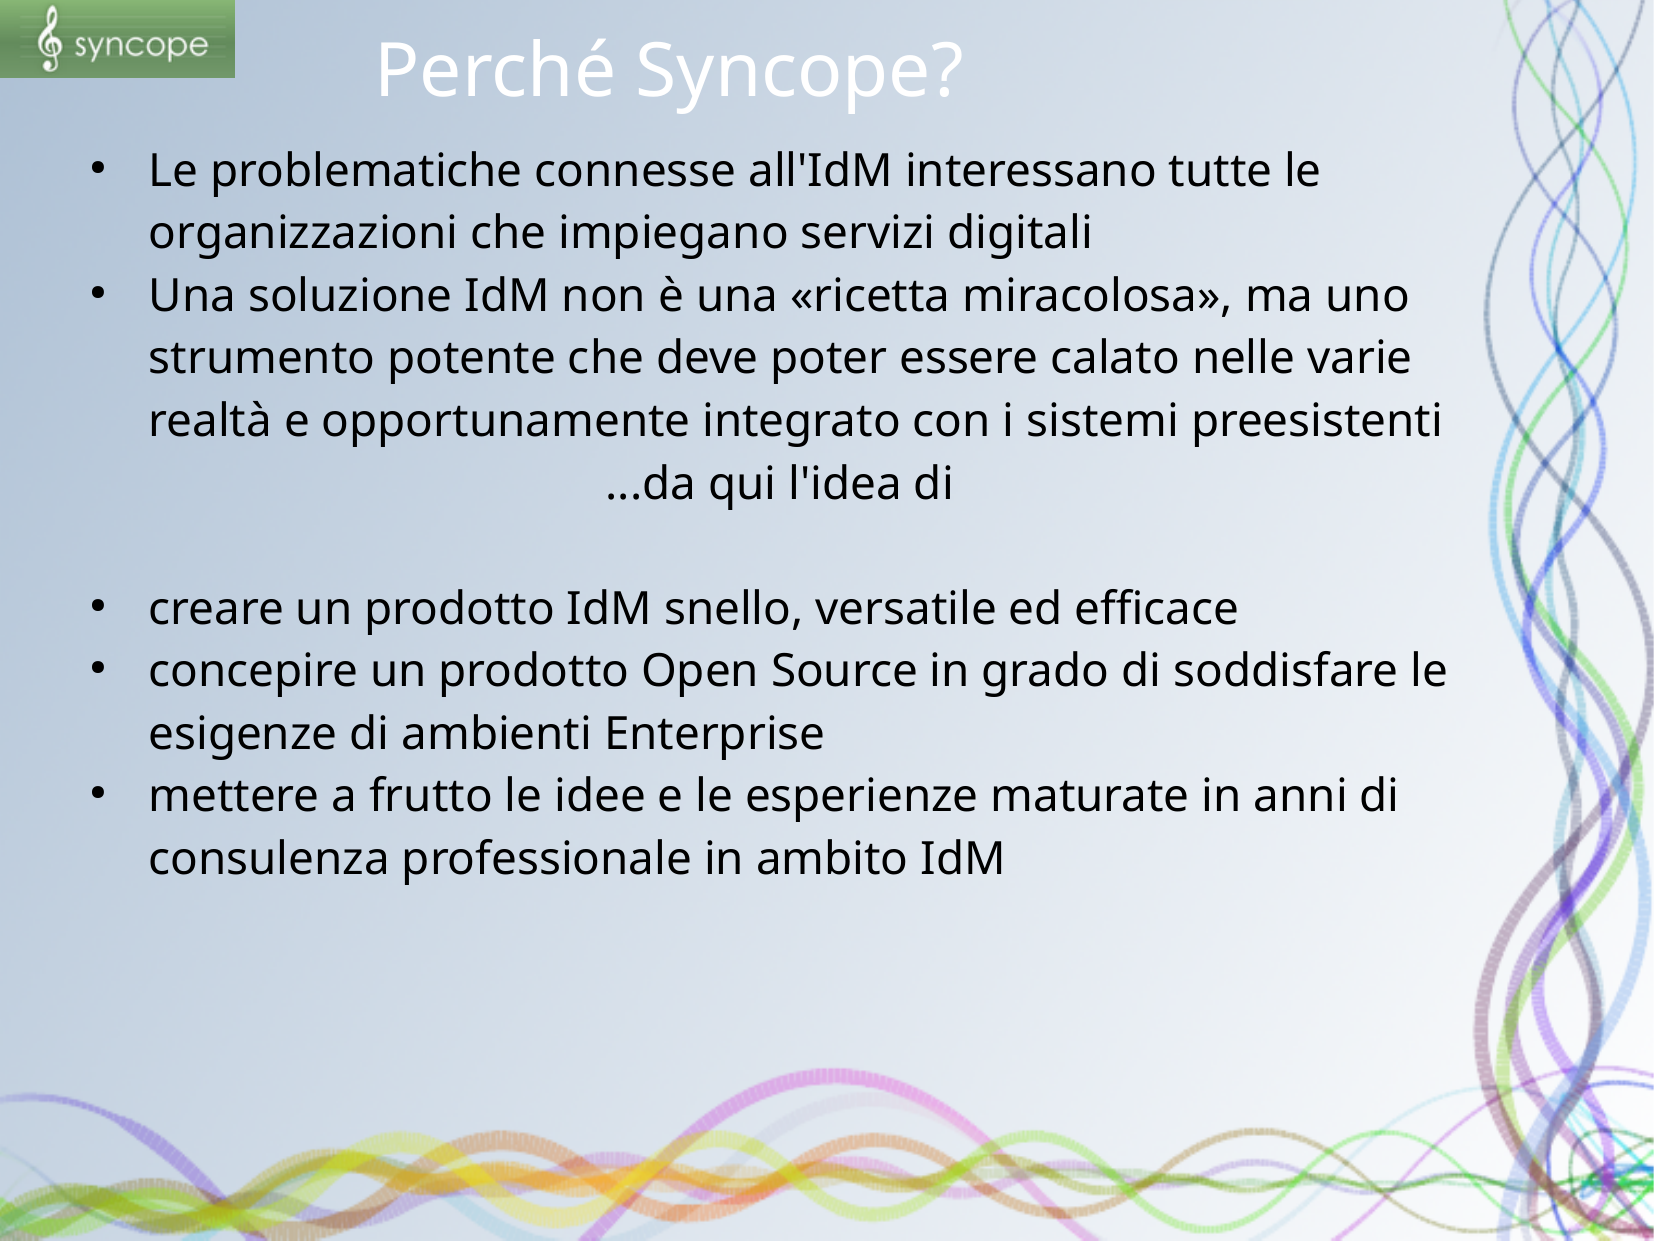

Perché Syncope?
Le problematiche connesse all'IdM interessano tutte le organizzazioni che impiegano servizi digitali
Una soluzione IdM non è una «ricetta miracolosa», ma uno strumento potente che deve poter essere calato nelle varie realtà e opportunamente integrato con i sistemi preesistenti
...da qui l'idea di
creare un prodotto IdM snello, versatile ed efficace
concepire un prodotto Open Source in grado di soddisfare le esigenze di ambienti Enterprise
mettere a frutto le idee e le esperienze maturate in anni di consulenza professionale in ambito IdM